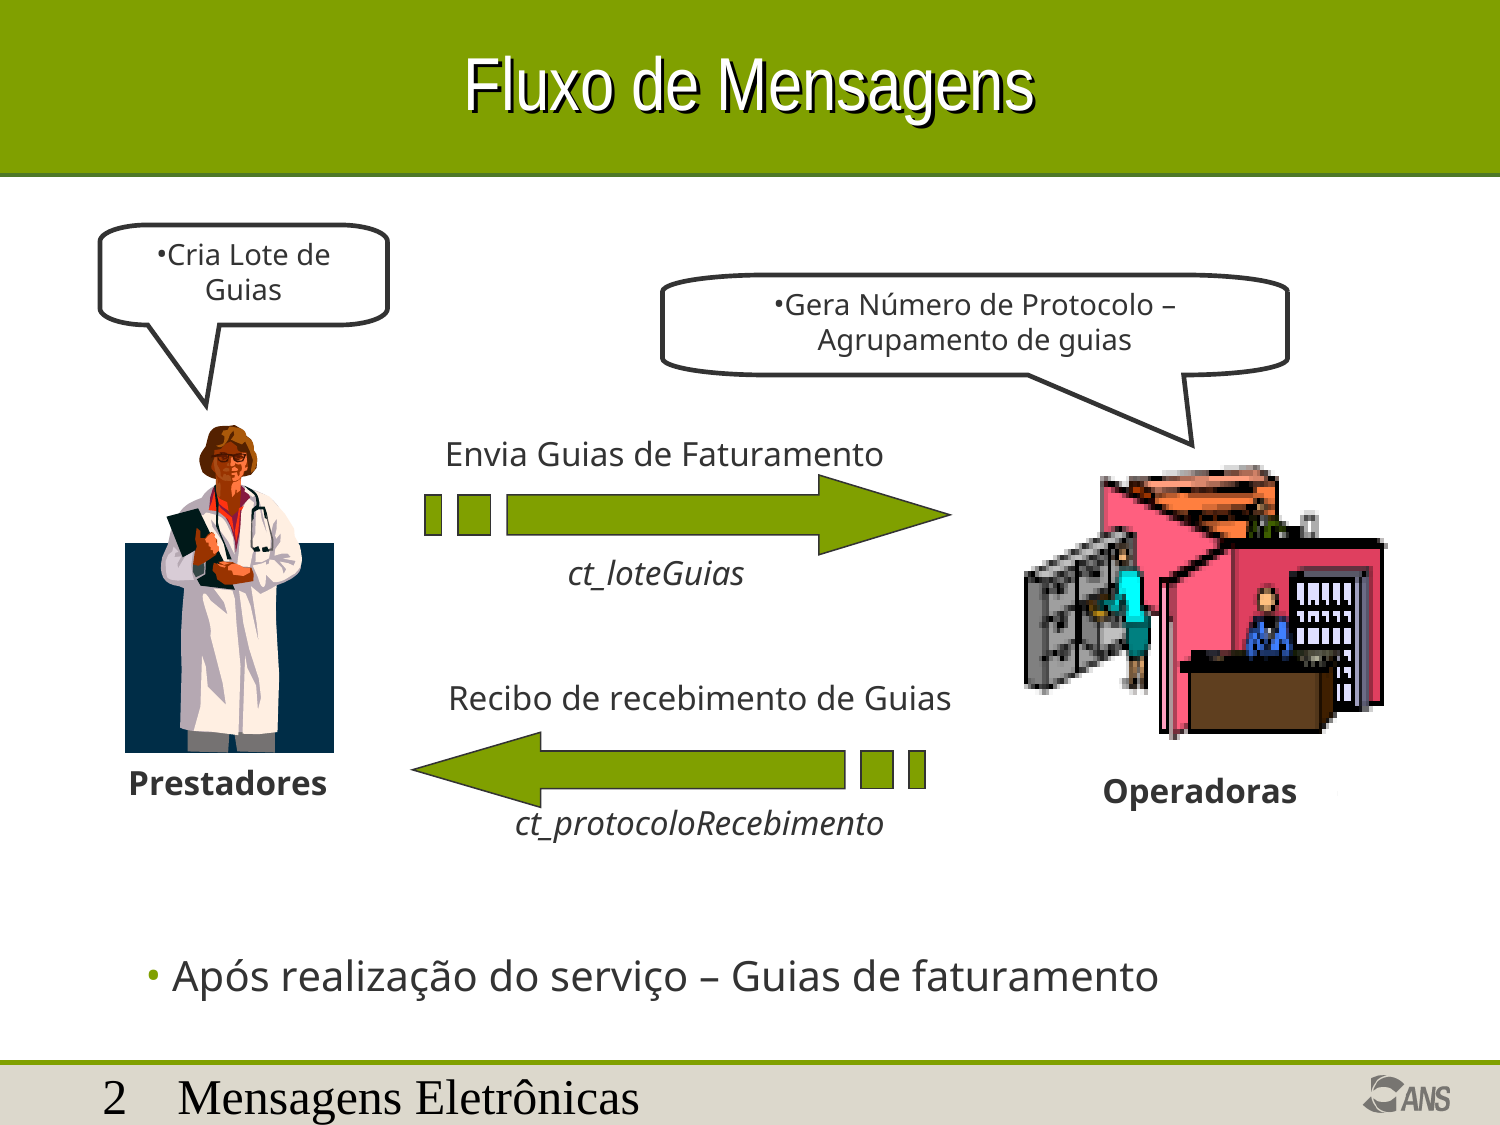

# Fluxo de Mensagens
Cria Lote de Guias
Gera Número de Protocolo – Agrupamento de guias
Prestadores
Envia Guias de Faturamento
ct_loteGuias
Operadoras
Recibo de recebimento de Guias
ct_protocoloRecebimento
 Após realização do serviço – Guias de faturamento
22
Mensagens Eletrônicas